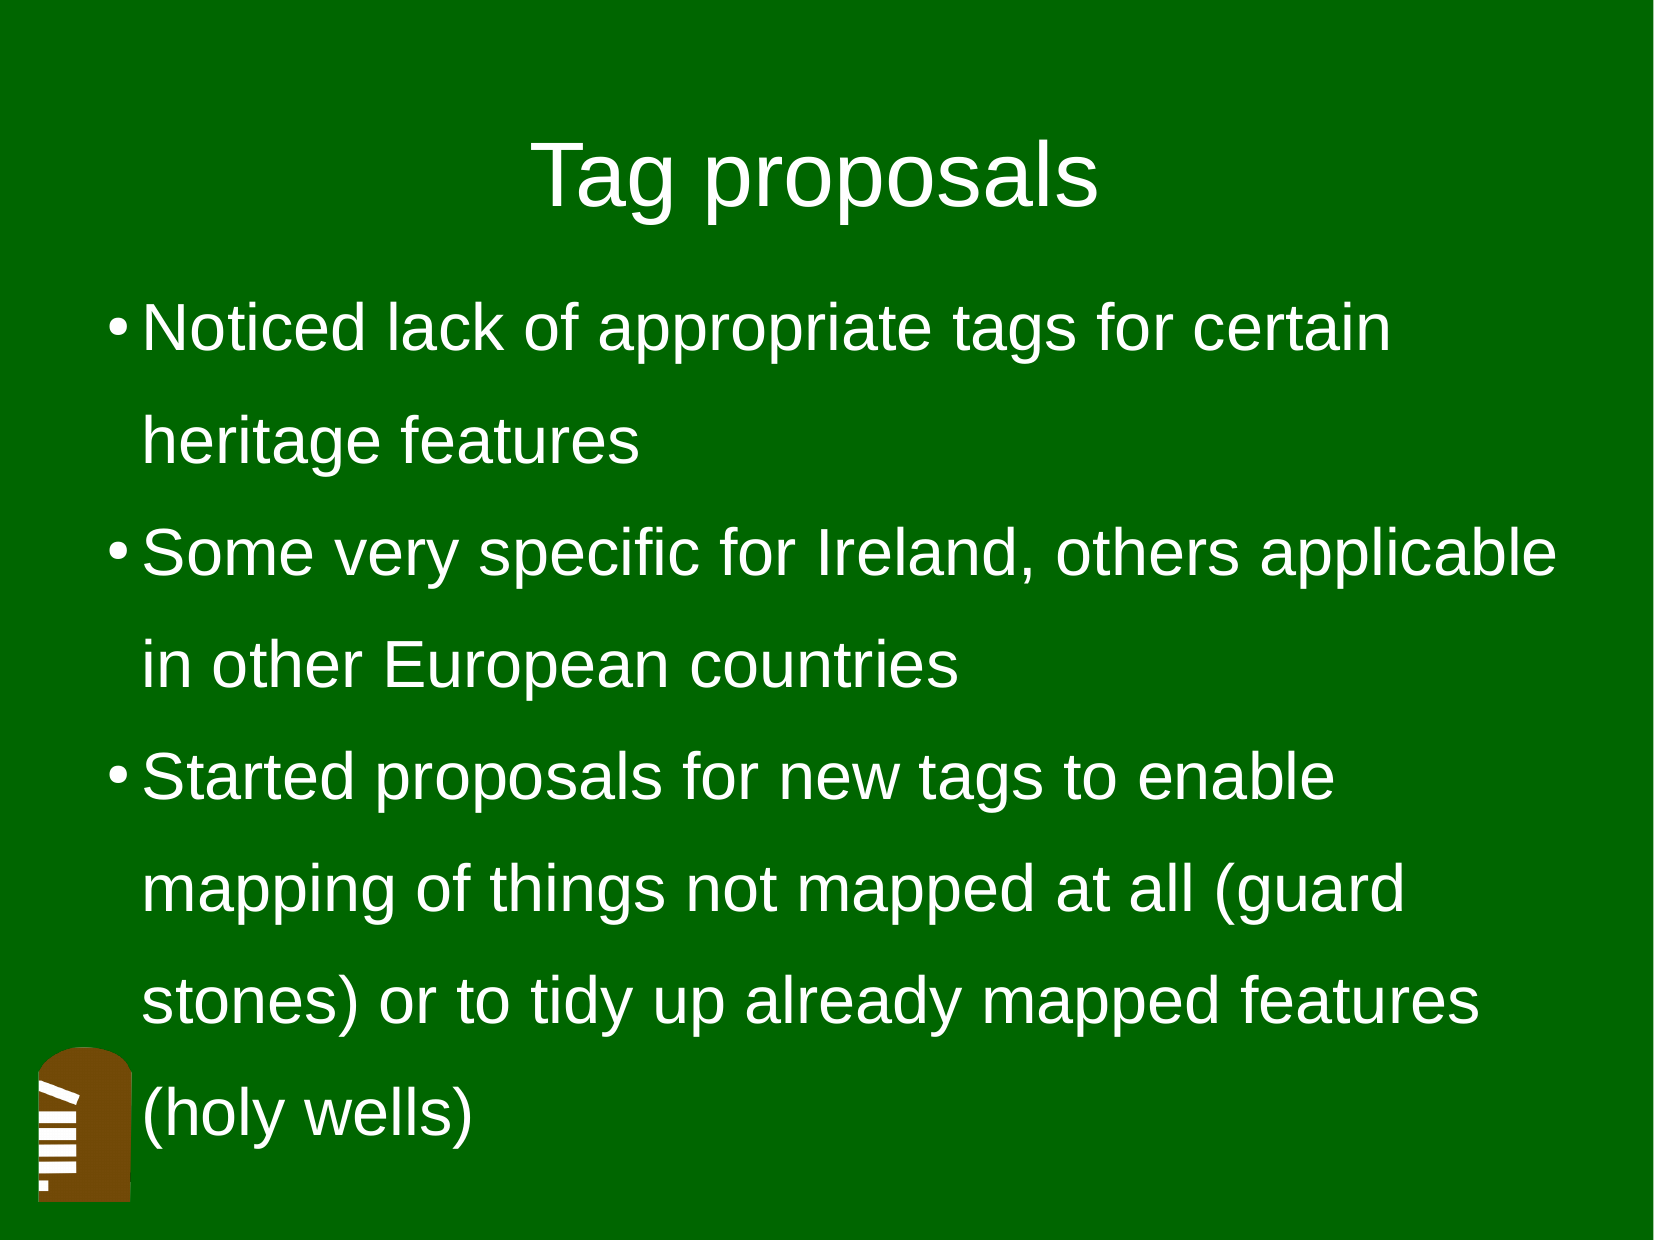

# Tag proposals
Noticed lack of appropriate tags for certain heritage features
Some very specific for Ireland, others applicable in other European countries
Started proposals for new tags to enable mapping of things not mapped at all (guard stones) or to tidy up already mapped features (holy wells)